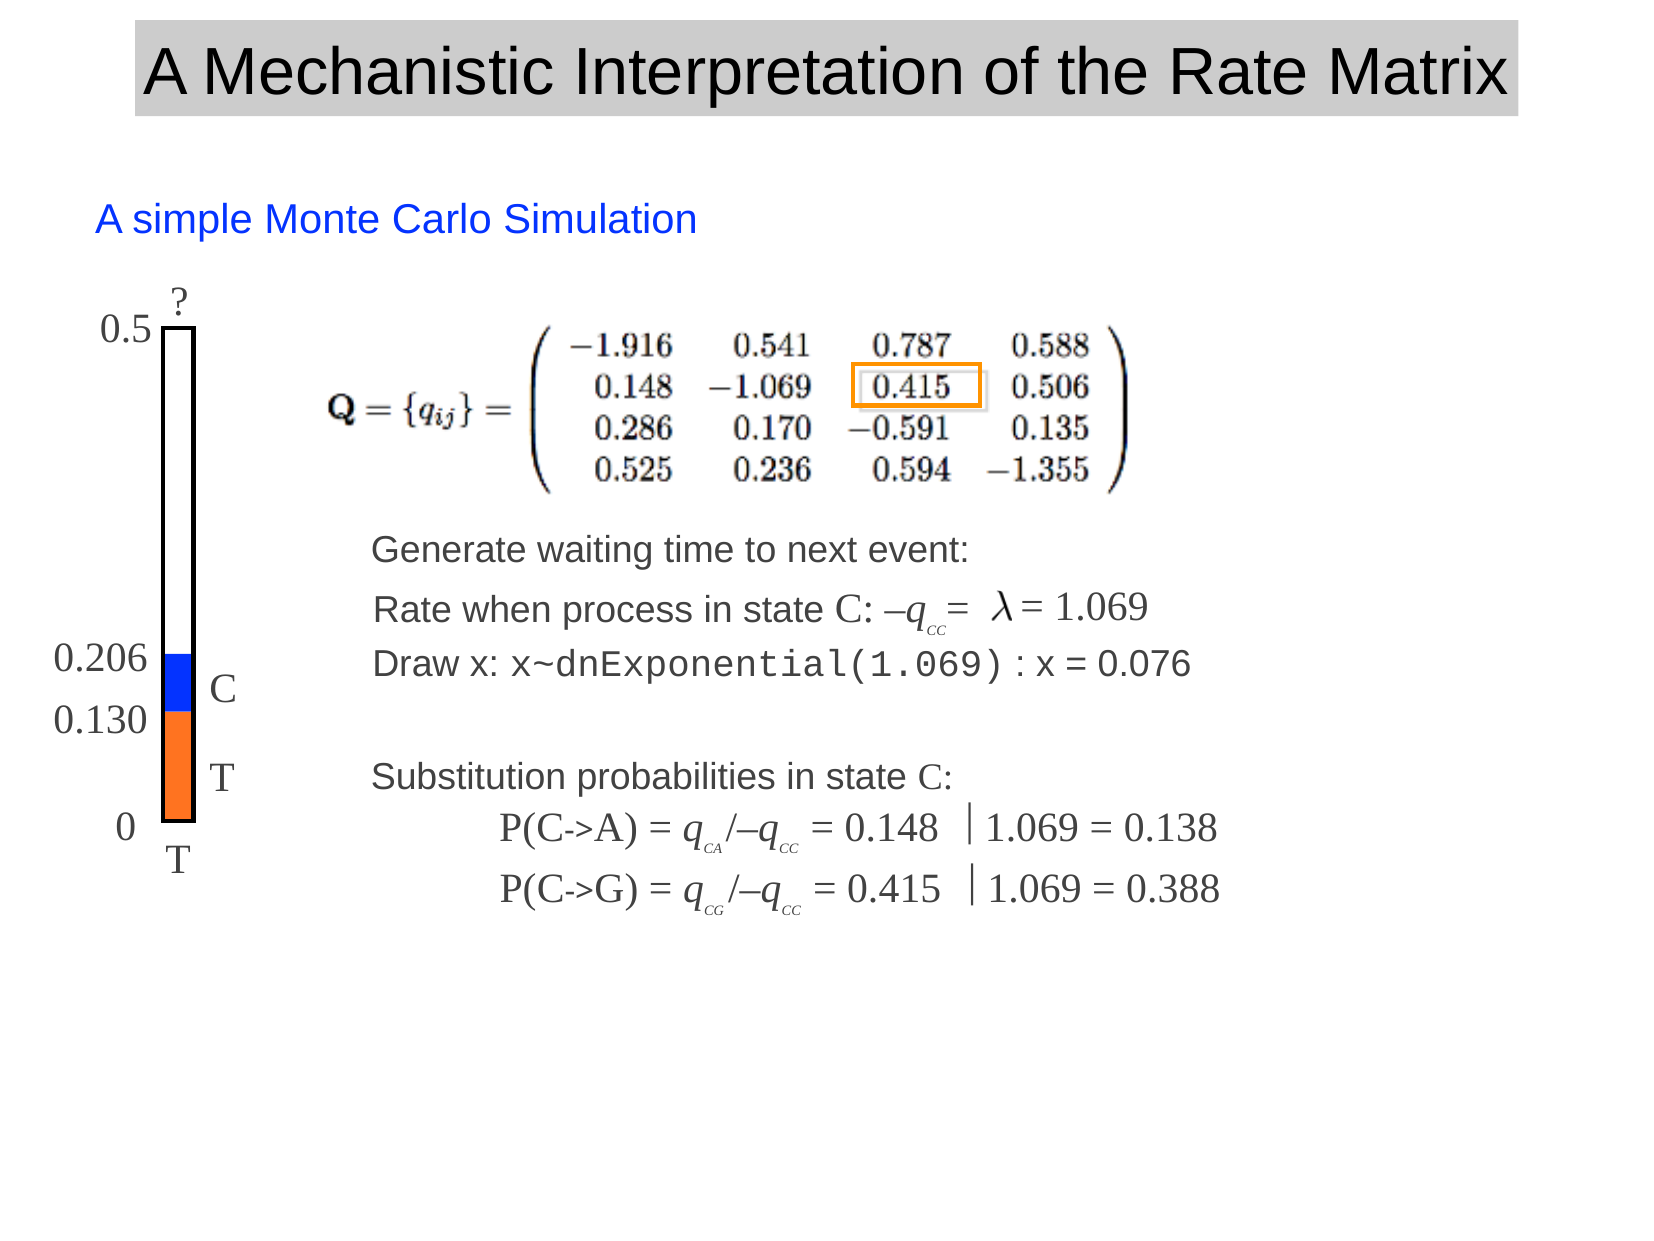

A Mechanistic Interpretation of the Rate Matrix
A simple Monte Carlo Simulation
?
0.5
Generate waiting time to next event:
= 1.069
Rate when process in state C: –qCC=
0.206
Draw x: x~dnExponential(1.069) : x = 0.076
C
0.130
T
Substitution probabilities in state C:
P(C->A) = qCA /–qCC = 0.148 ÷ 1.069 = 0.138
0
T
P(C->G) = qCG /–qCC = 0.415 ÷ 1.069 = 0.388